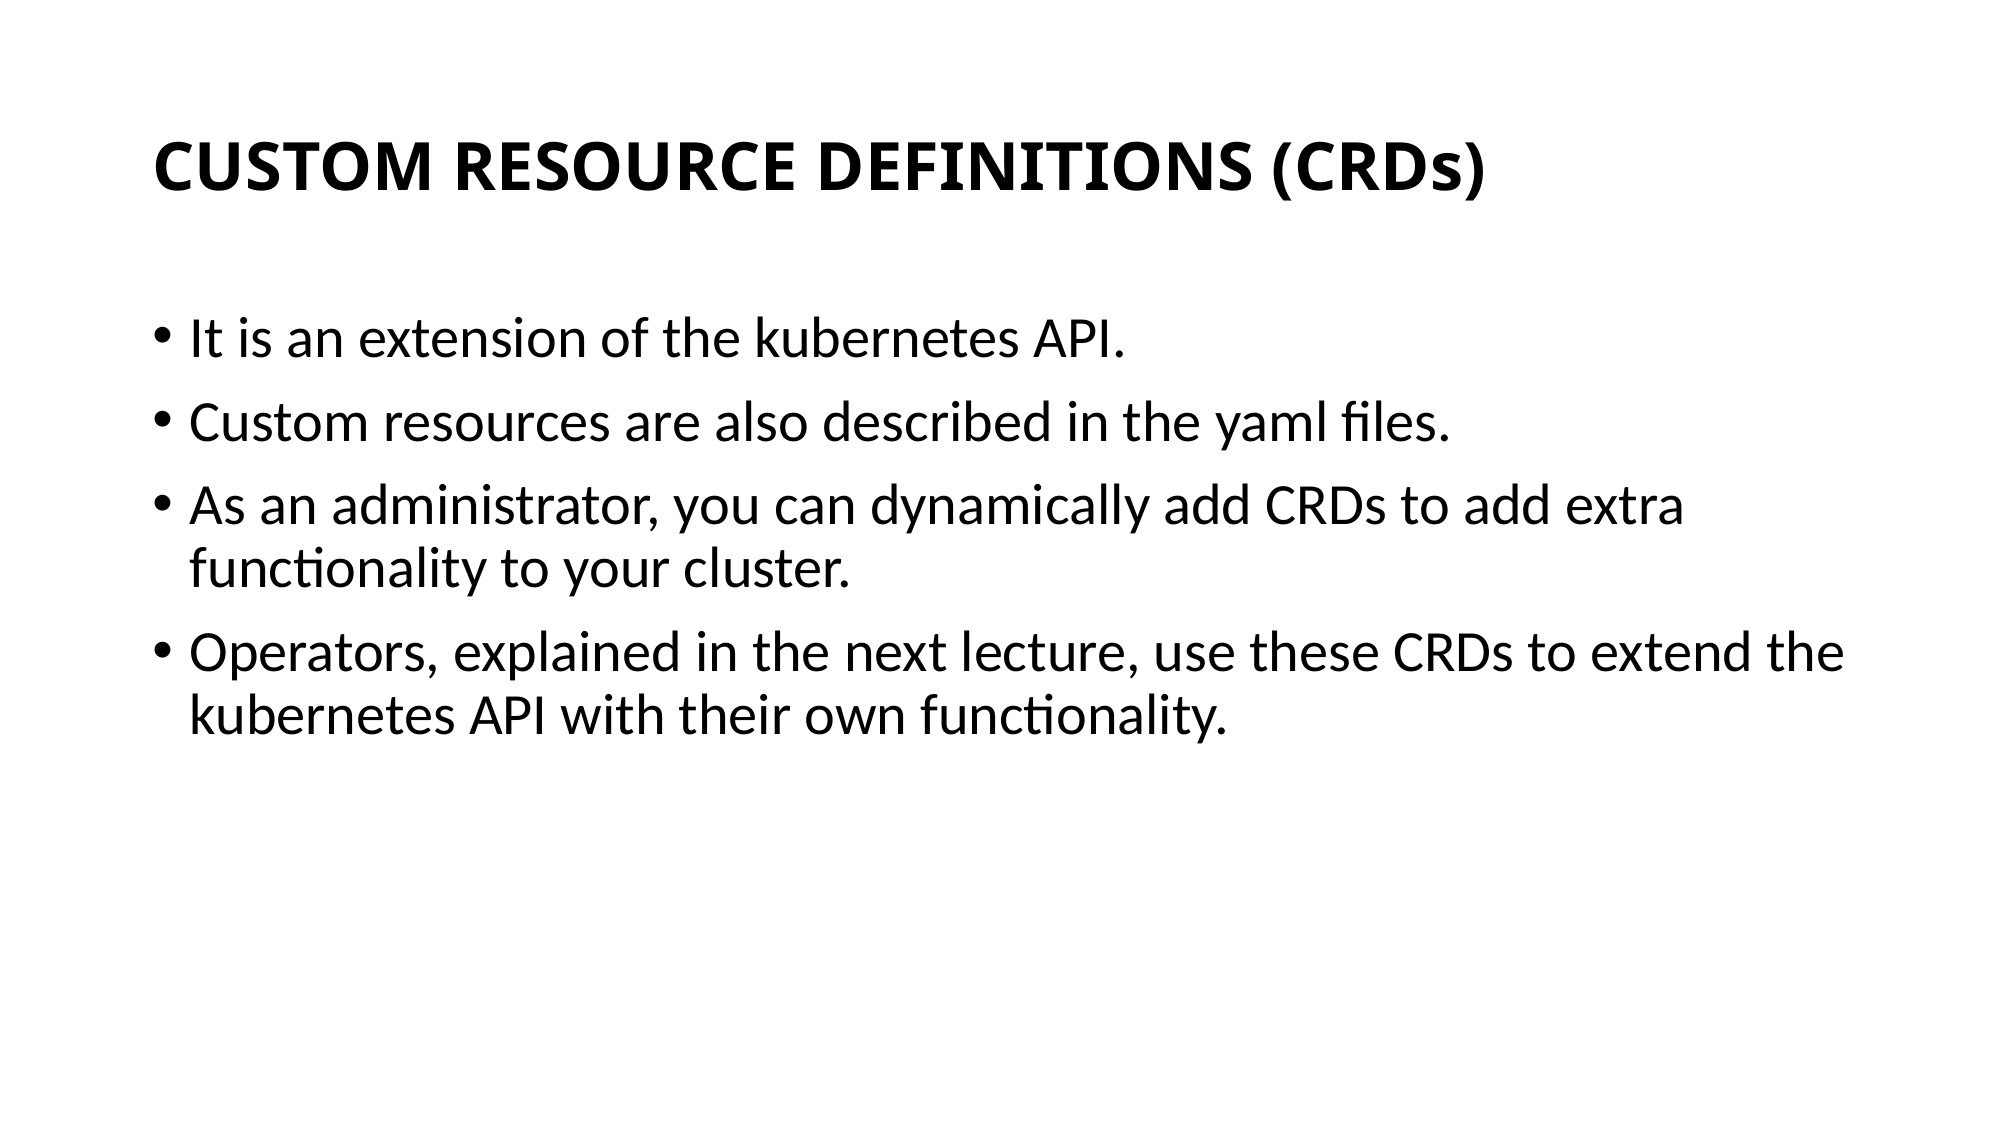

# CUSTOM RESOURCE DEFINITIONS (CRDs)
It is an extension of the kubernetes API.
Custom resources are also described in the yaml files.
As an administrator, you can dynamically add CRDs to add extra functionality to your cluster.
Operators, explained in the next lecture, use these CRDs to extend the kubernetes API with their own functionality.